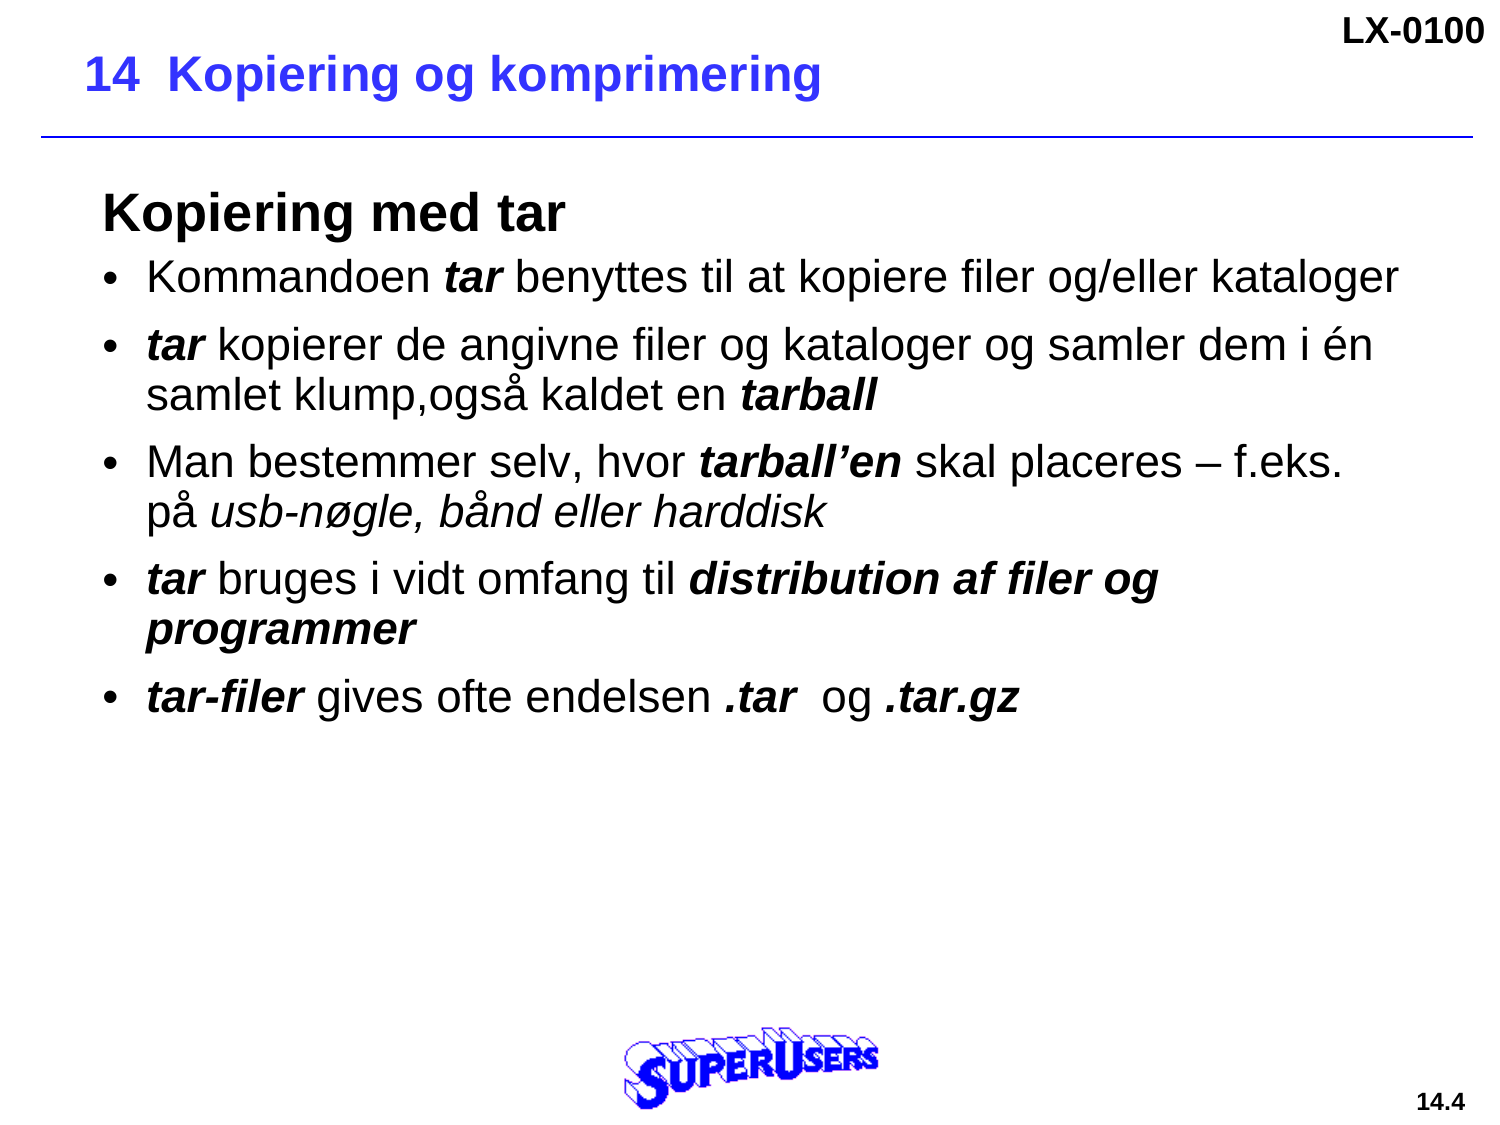

# 14 Kopiering og komprimering
Kopiering med tar
Kommandoen tar benyttes til at kopiere filer og/eller kataloger
tar kopierer de angivne filer og kataloger og samler dem i én samlet klump,også kaldet en tarball
Man bestemmer selv, hvor tarball’en skal placeres – f.eks. på usb-nøgle, bånd eller harddisk
tar bruges i vidt omfang til distribution af filer og programmer
tar-filer gives ofte endelsen .tar og .tar.gz